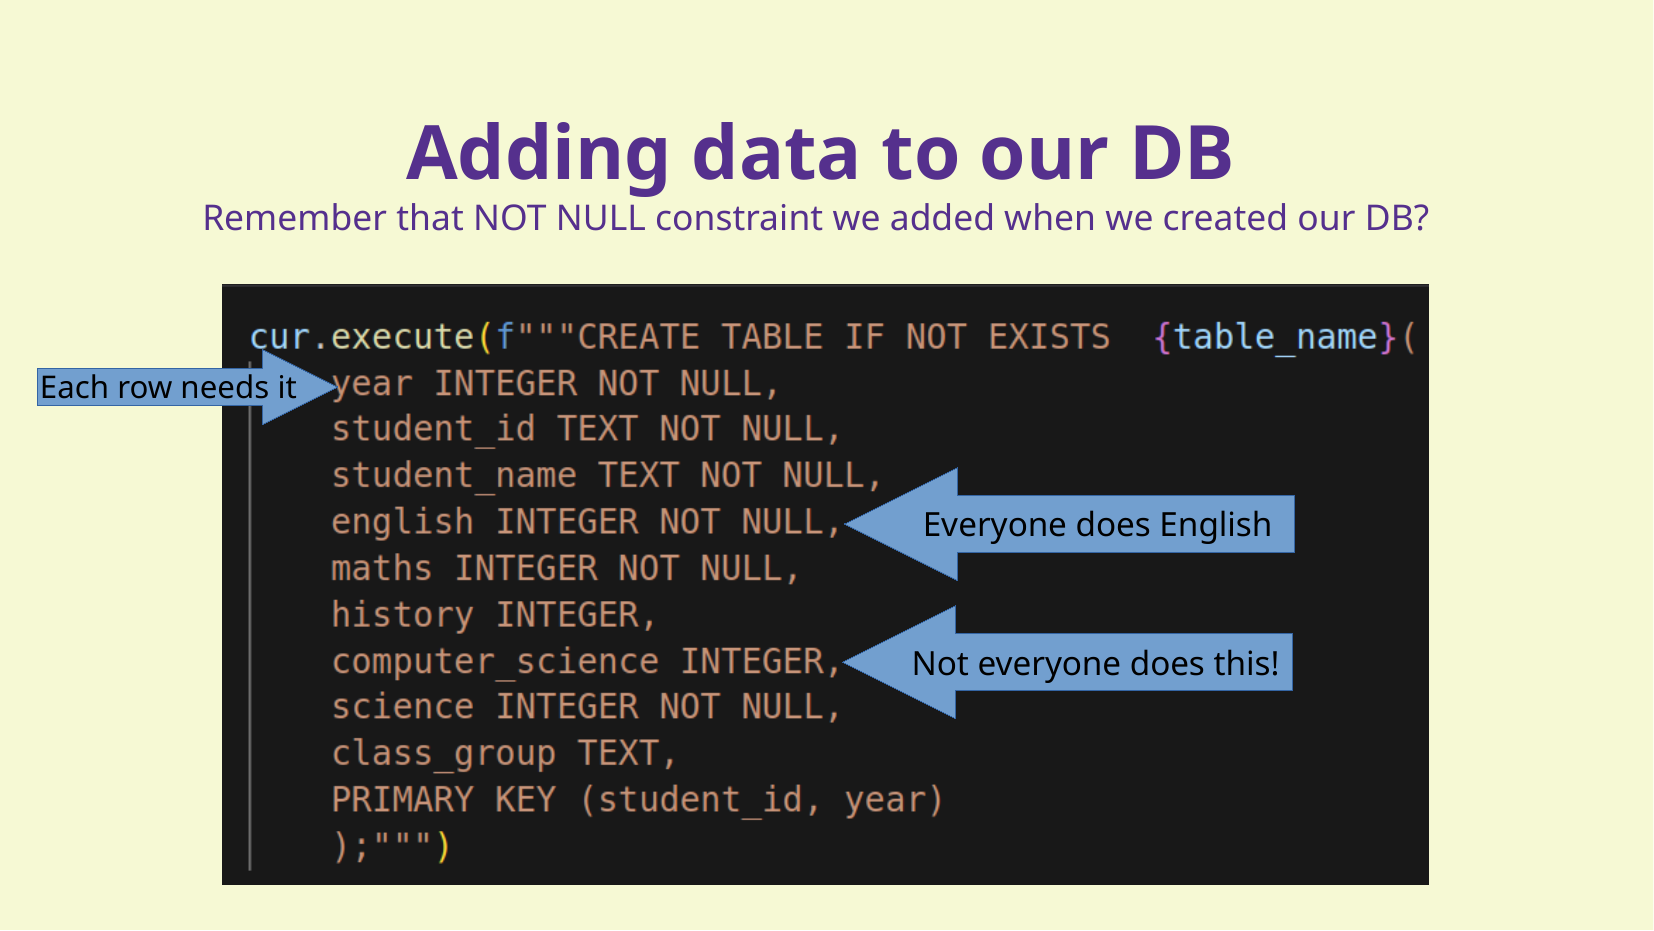

# Adding data to our DB
Remember that NOT NULL constraint we added when we created our DB?
Each row needs it
Everyone does English
Not everyone does this!